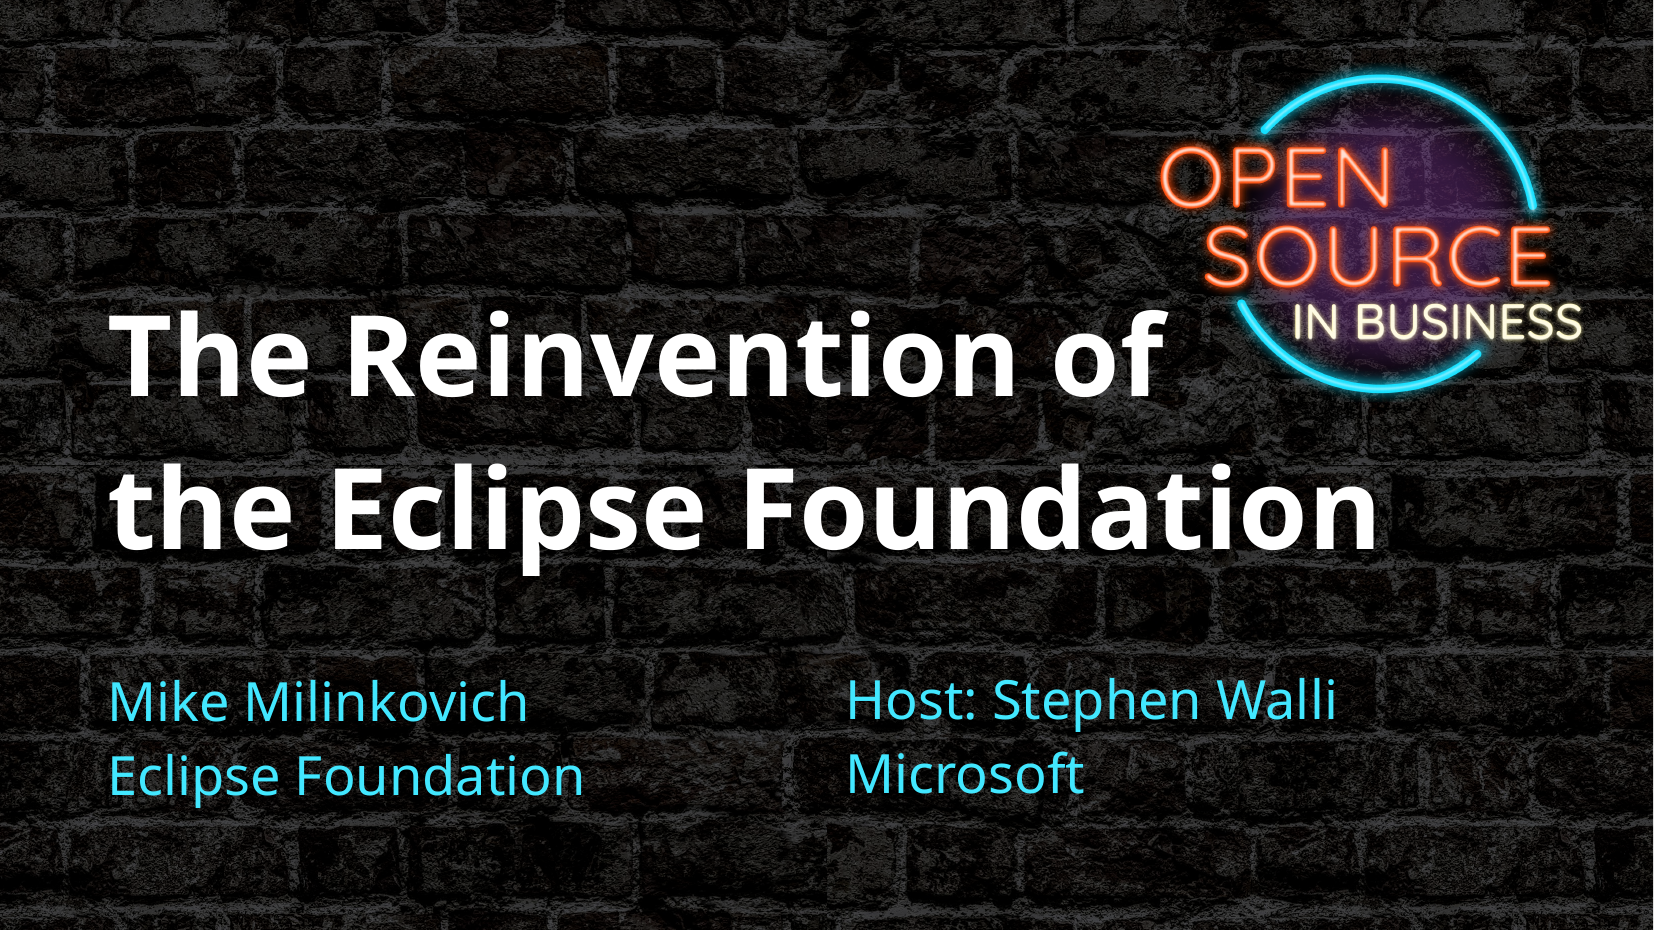

# The Reinvention of the Eclipse Foundation
Host: Stephen Walli
Microsoft
Mike Milinkovich
Eclipse Foundation